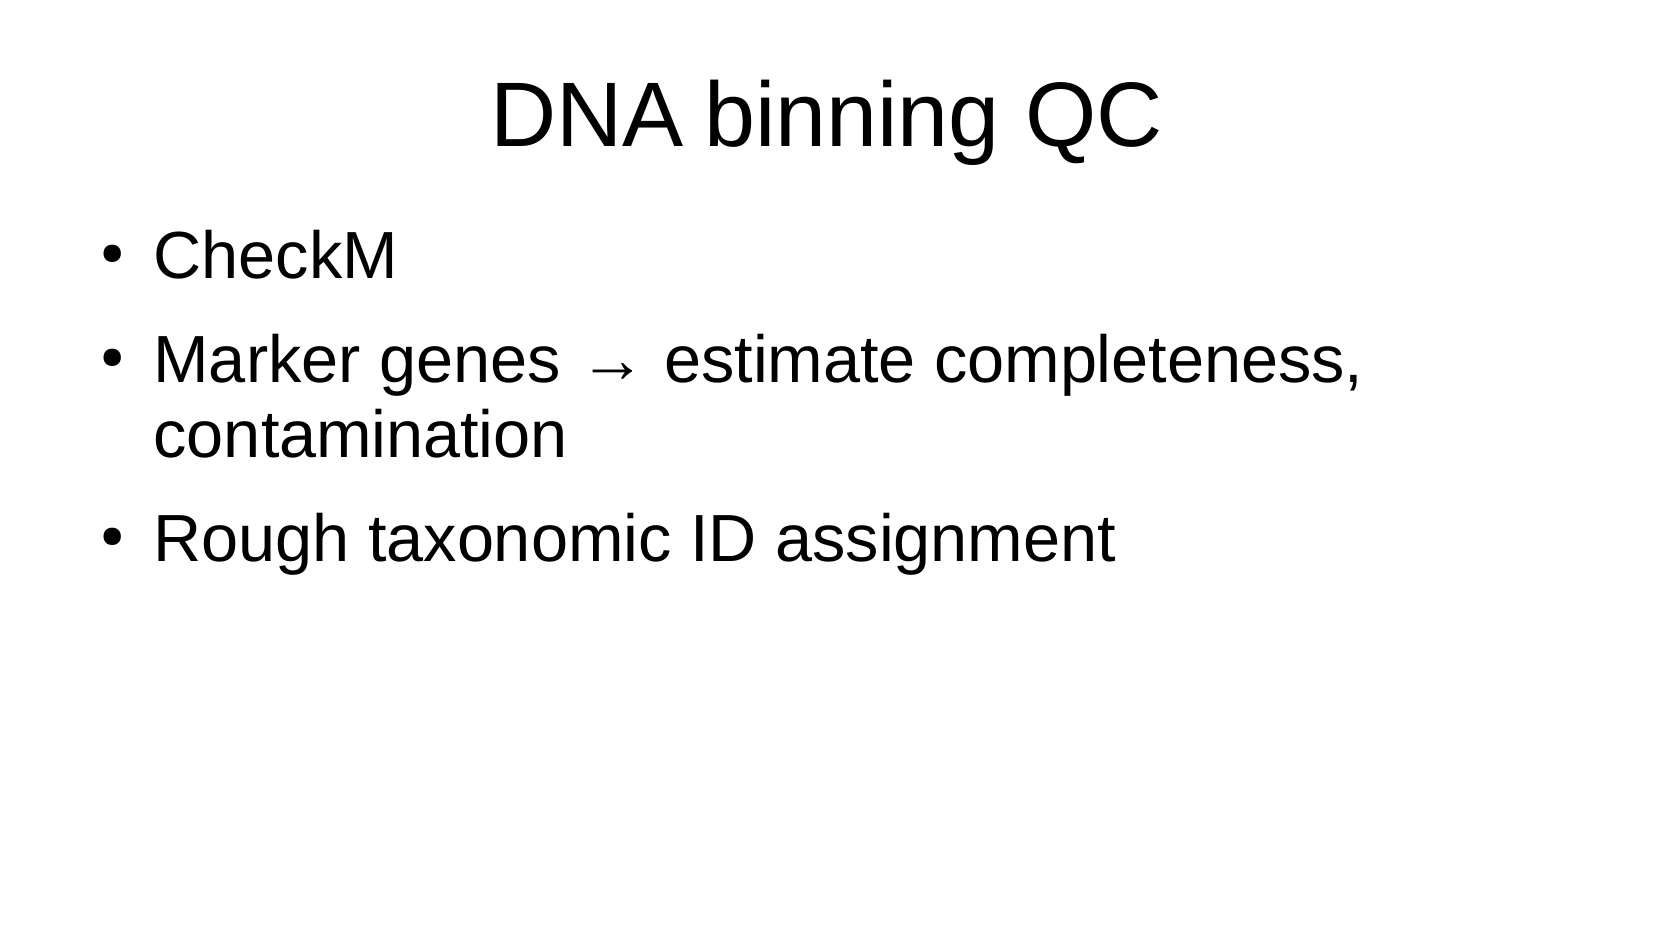

# DNA binning QC
CheckM
Marker genes → estimate completeness, contamination
Rough taxonomic ID assignment